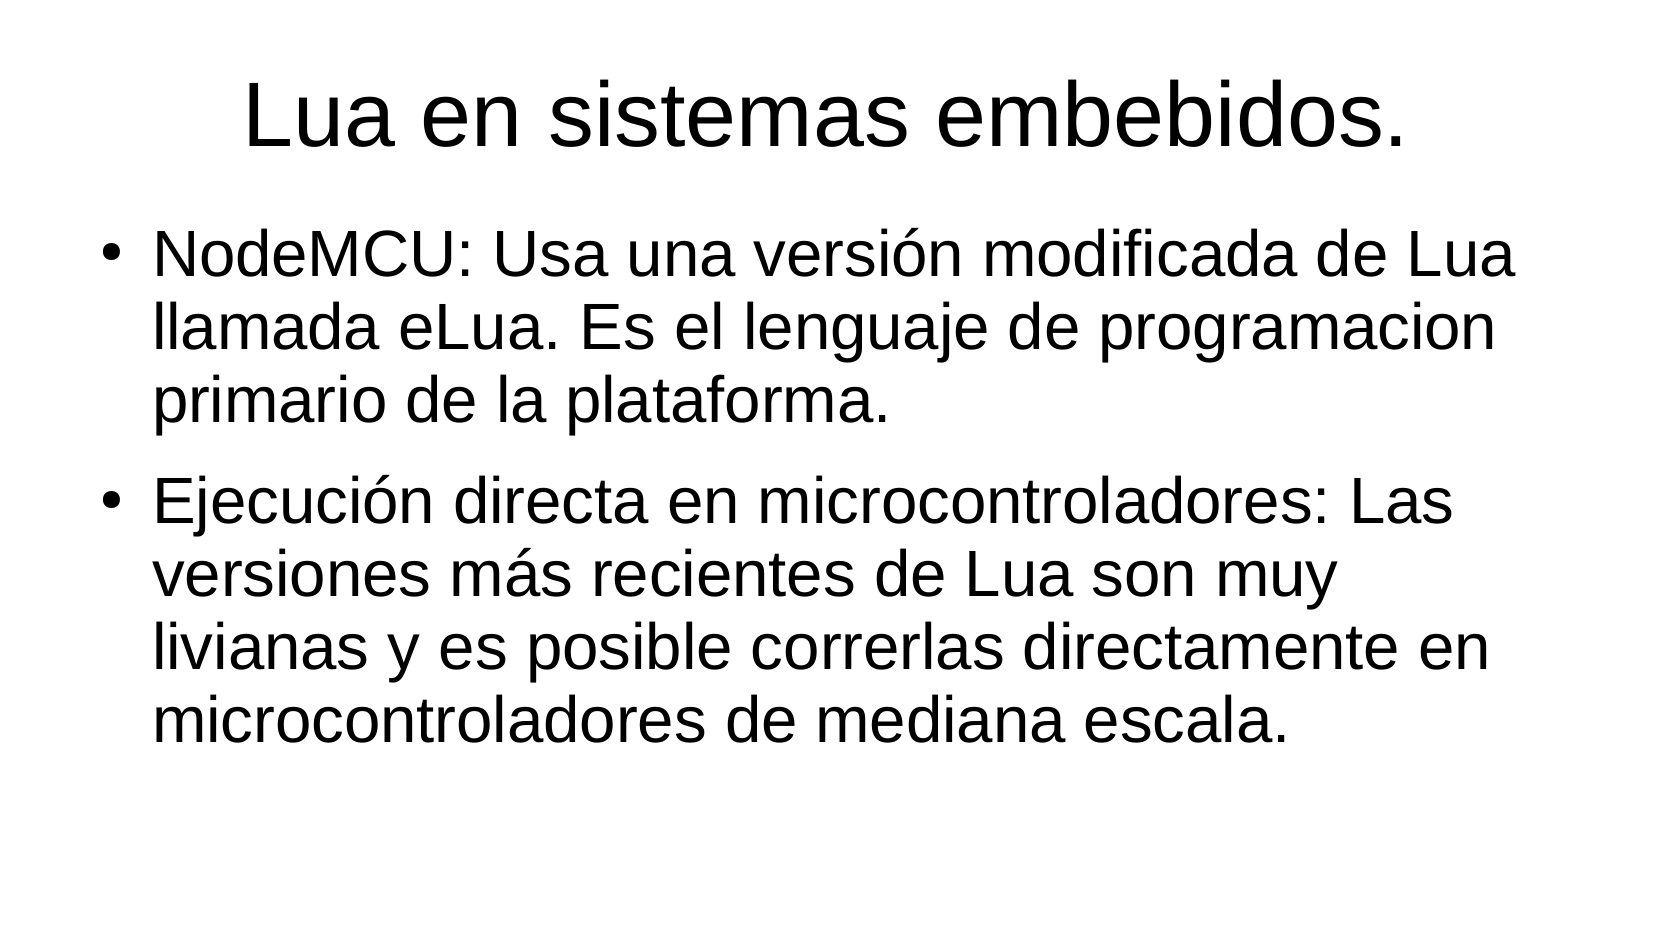

# Lua en sistemas embebidos.
NodeMCU: Usa una versión modificada de Lua llamada eLua. Es el lenguaje de programacion primario de la plataforma.
Ejecución directa en microcontroladores: Las versiones más recientes de Lua son muy livianas y es posible correrlas directamente en microcontroladores de mediana escala.